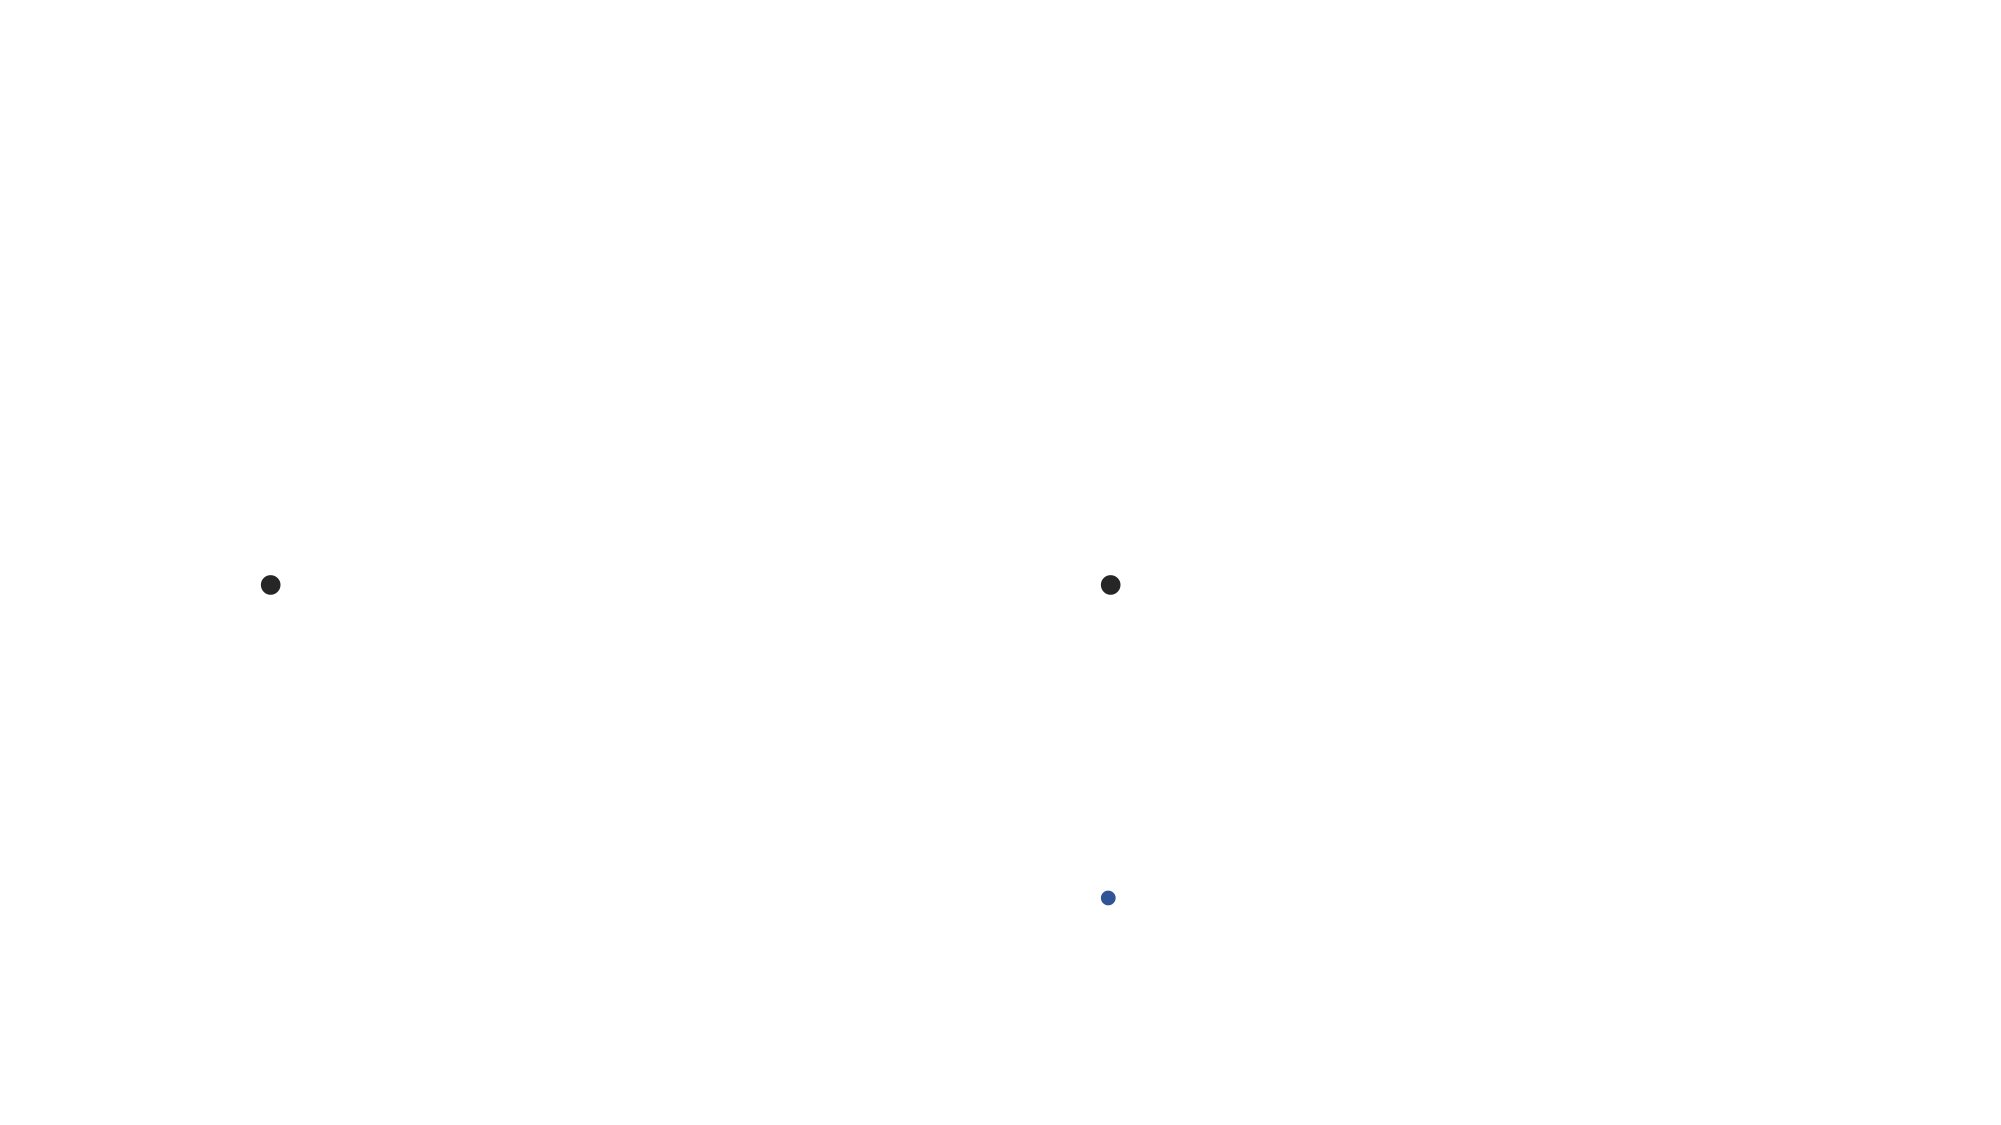

# Listy na ekranie
FlatList
ScrollView
Służy do wyświetlania listy elementów, które są renderowane od razu, nawet jeśli nie są widoczne
Tworzy elementy w razie potrzeby, za pomocą paramentów możemy ustawić kierunek przewijania